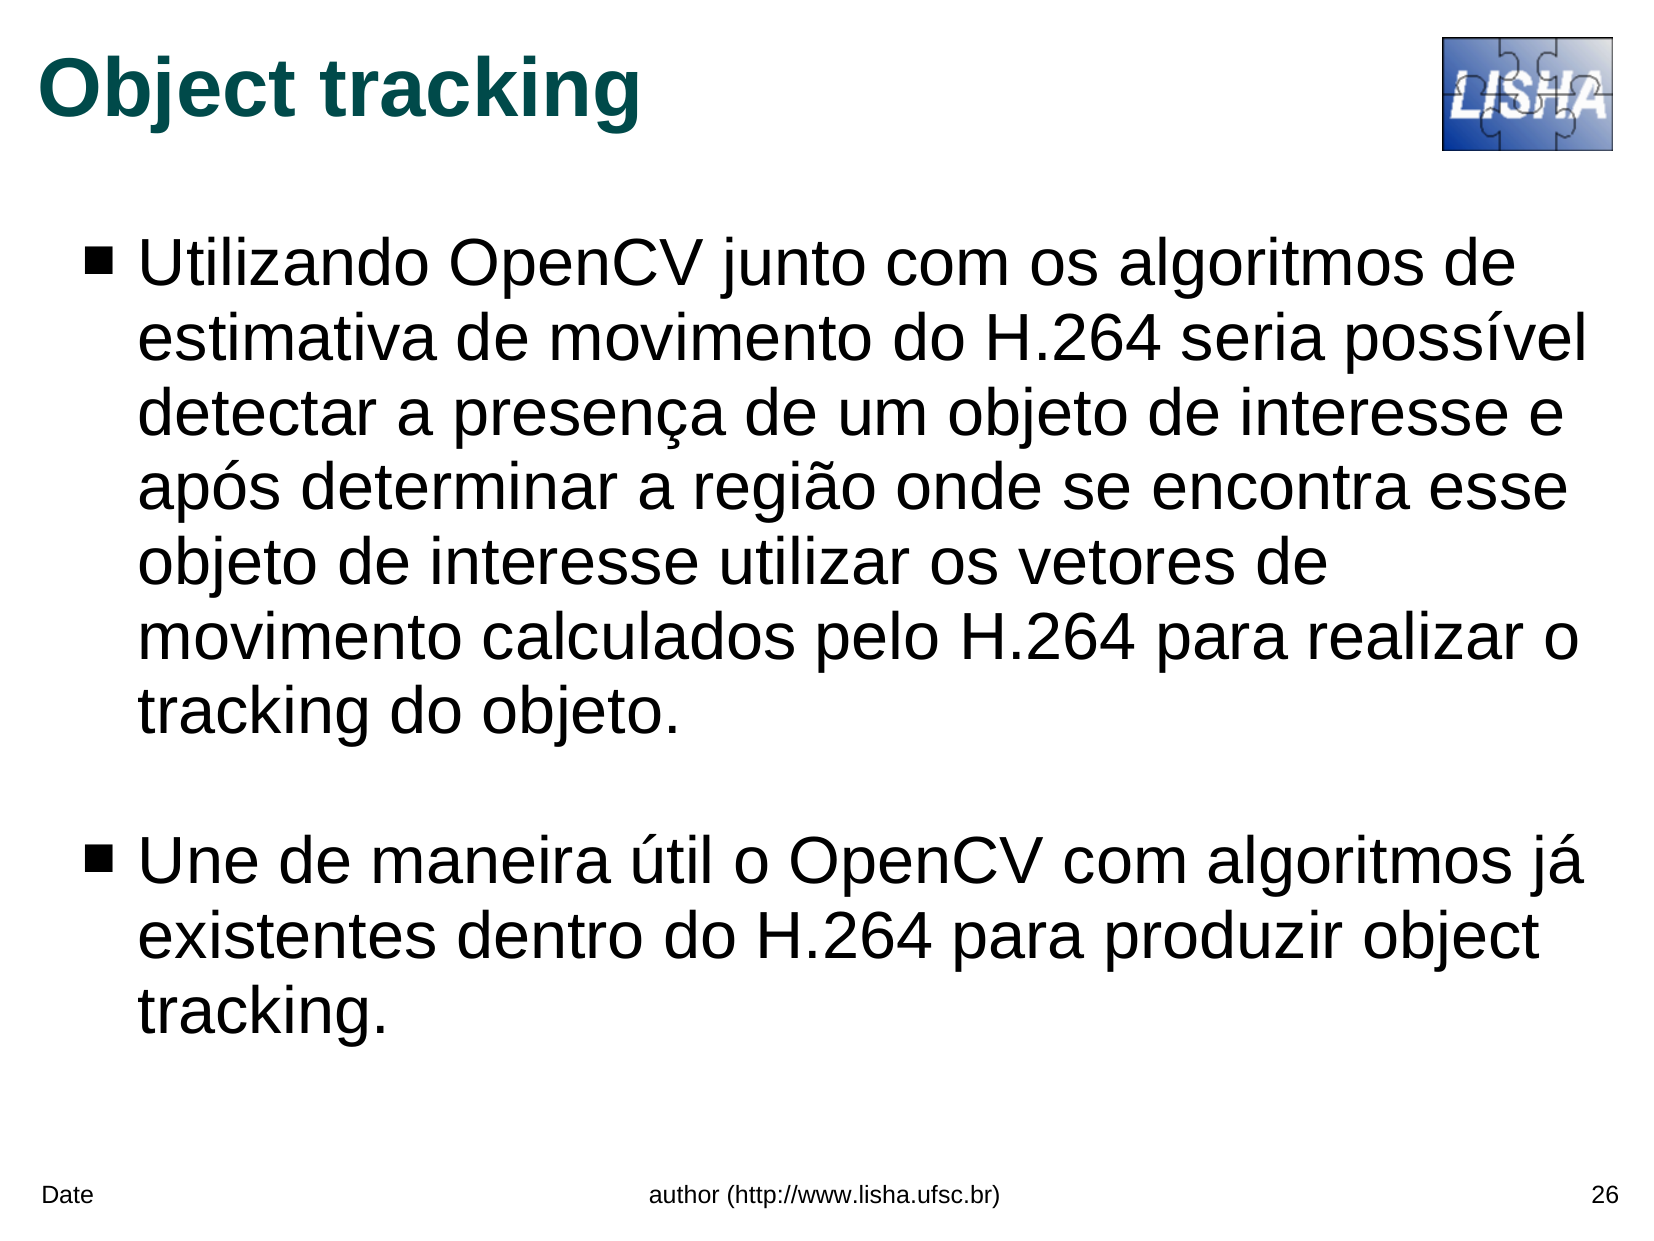

# Object tracking
Utilizando OpenCV junto com os algoritmos de estimativa de movimento do H.264 seria possível detectar a presença de um objeto de interesse e após determinar a região onde se encontra esse objeto de interesse utilizar os vetores de movimento calculados pelo H.264 para realizar o tracking do objeto.
Une de maneira útil o OpenCV com algoritmos já existentes dentro do H.264 para produzir object tracking.